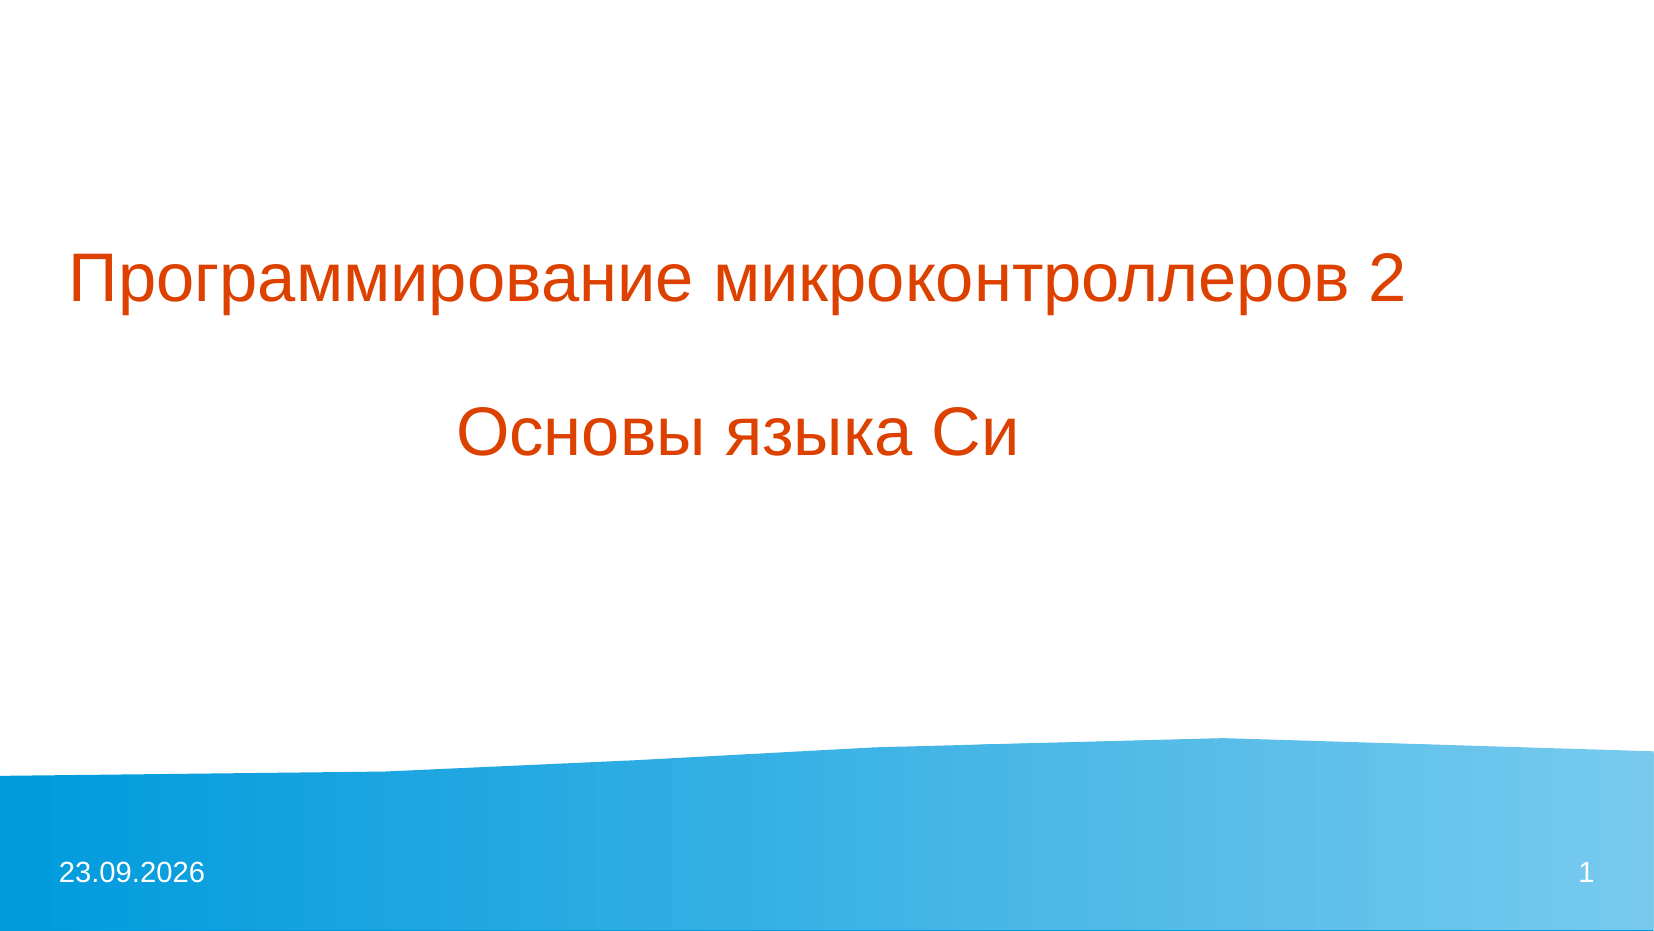

# Программирование микроконтроллеров 2 Основы языка Си